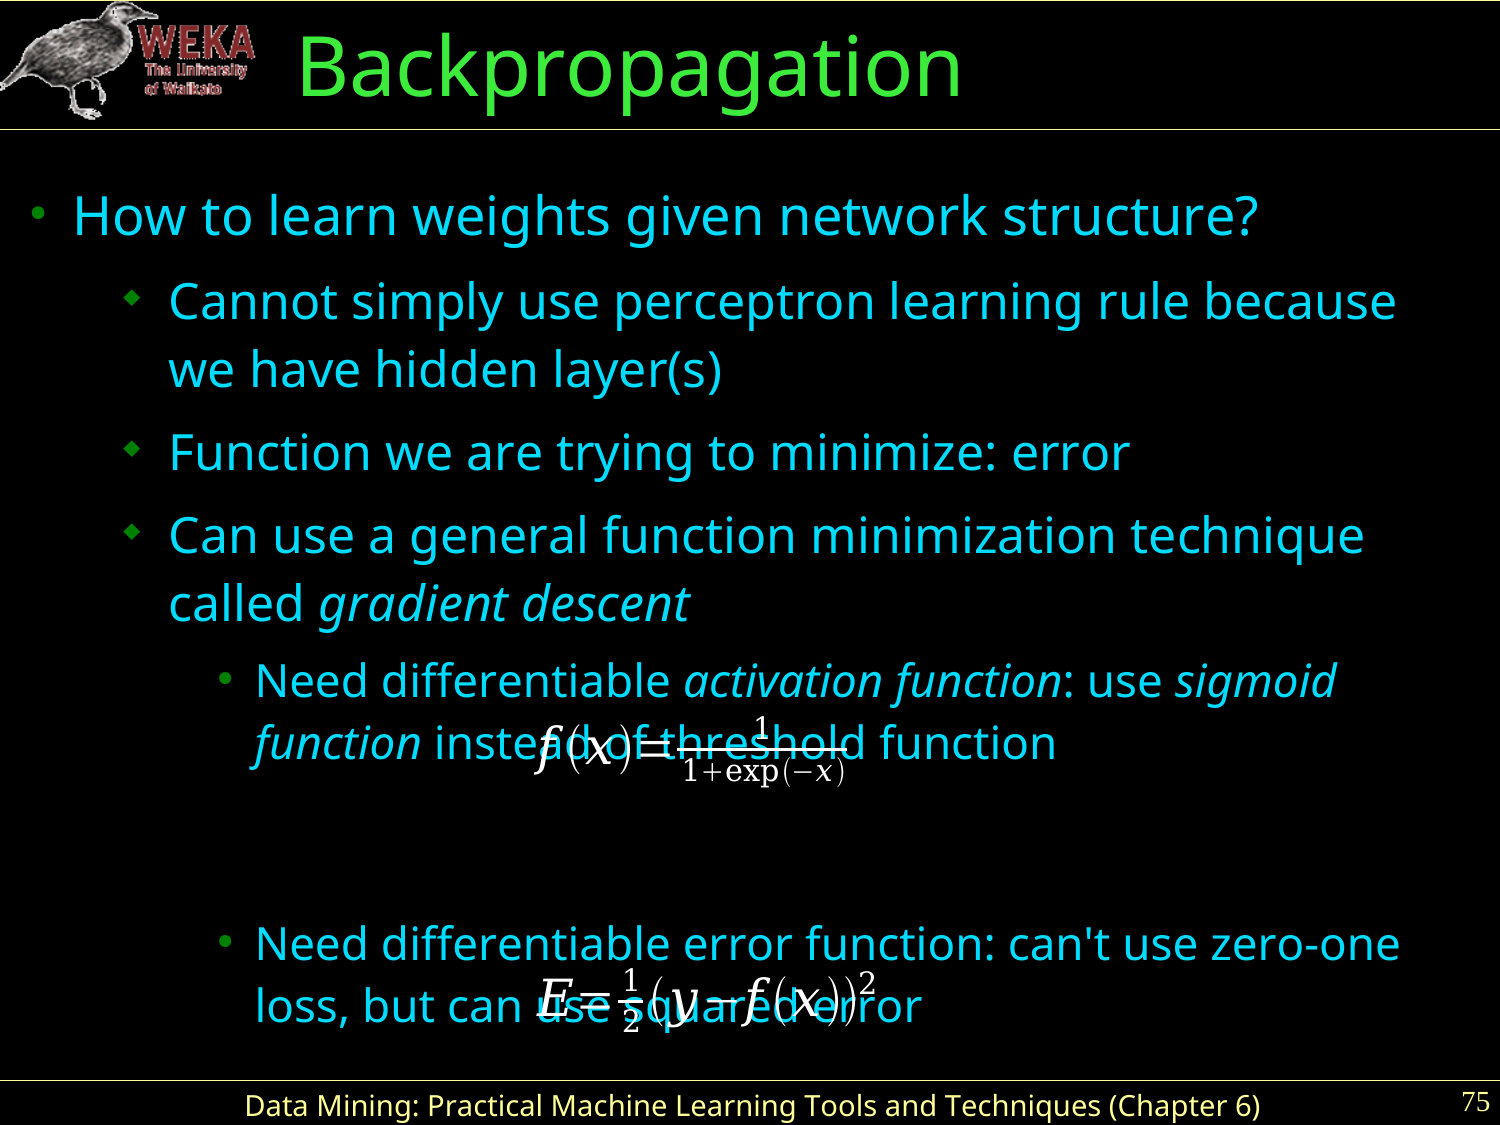

# Backpropagation
How to learn weights given network structure?
Cannot simply use perceptron learning rule because we have hidden layer(s)
Function we are trying to minimize: error
Can use a general function minimization technique called gradient descent
Need differentiable activation function: use sigmoid function instead of threshold function
Need differentiable error function: can't use zero-one loss, but can use squared error
Data Mining: Practical Machine Learning Tools and Techniques (Chapter 6)
75